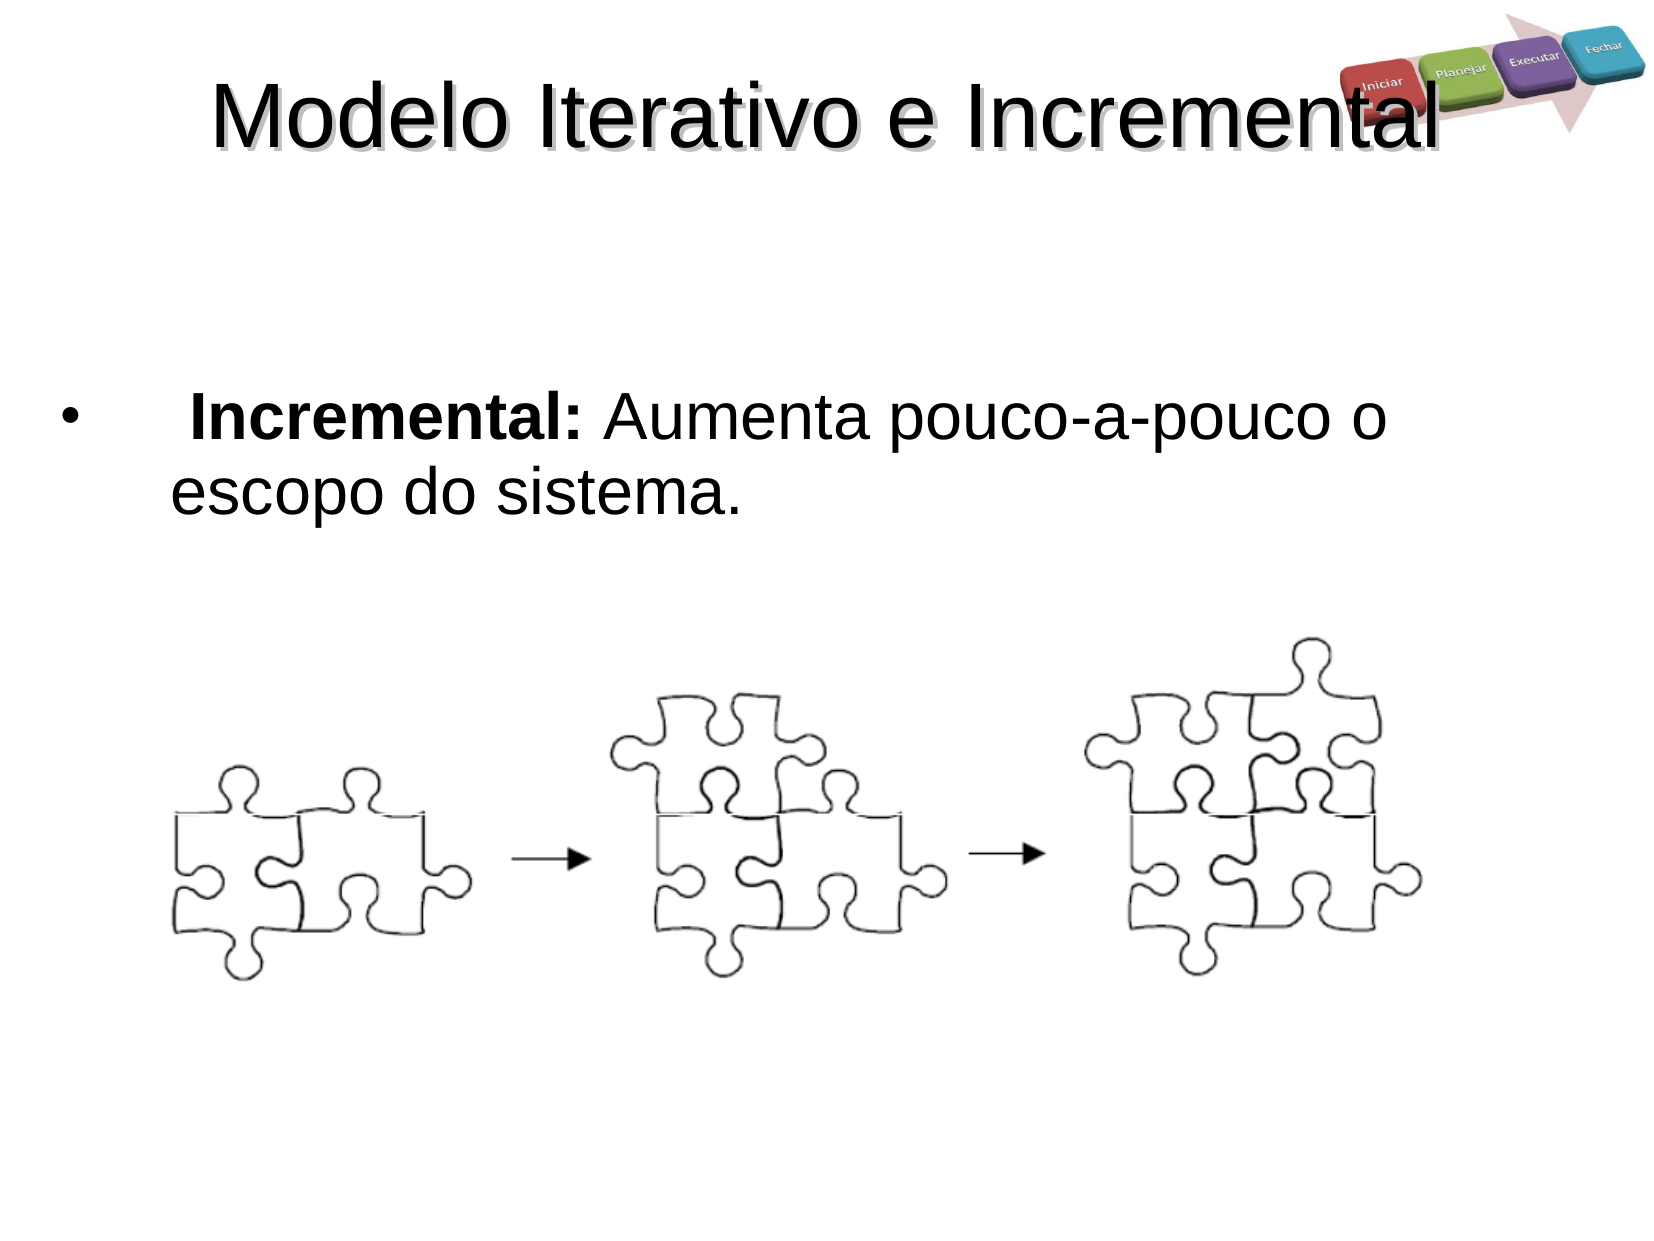

# Modelo Iterativo e Incremental
 Incremental: Aumenta pouco-a-pouco o escopo do sistema.